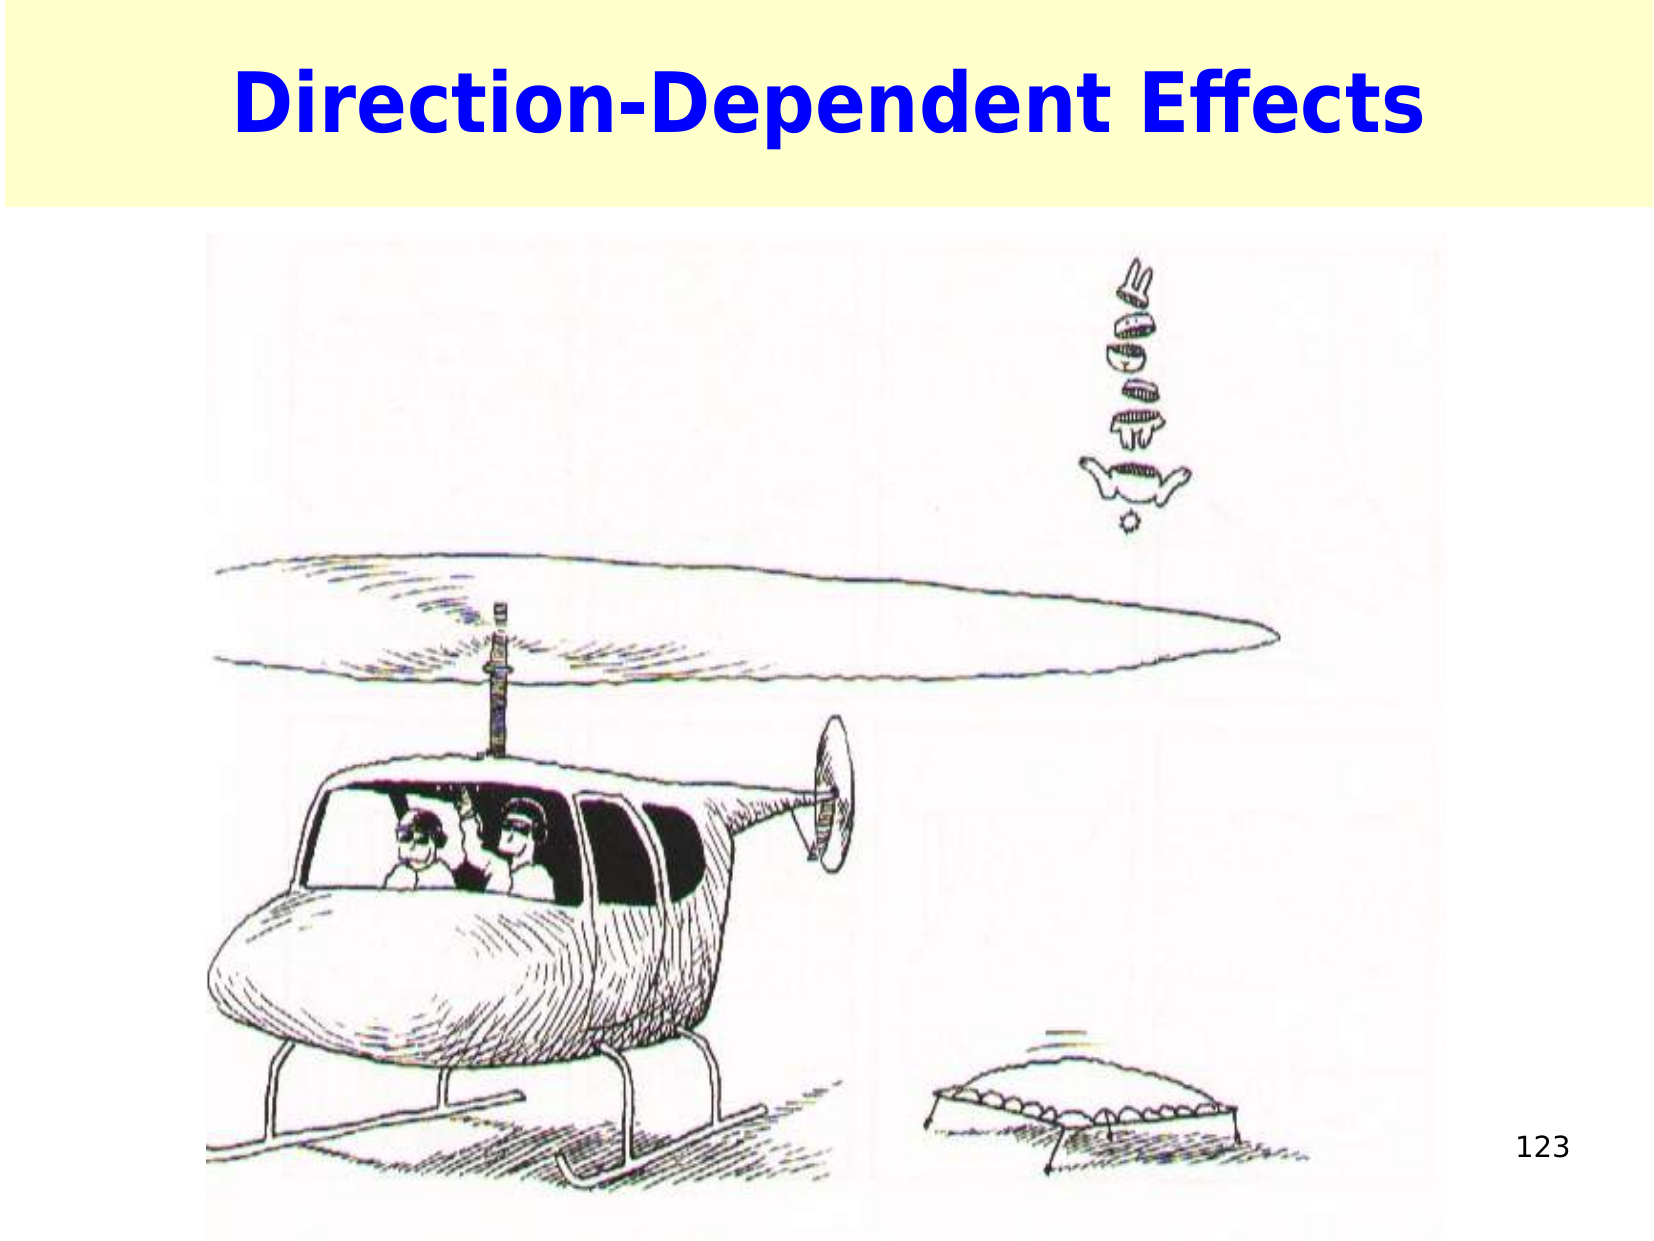

# Direction-Dependent Effects
O. Smirnov - M.E. & MeqTrees - GLOW2010
123